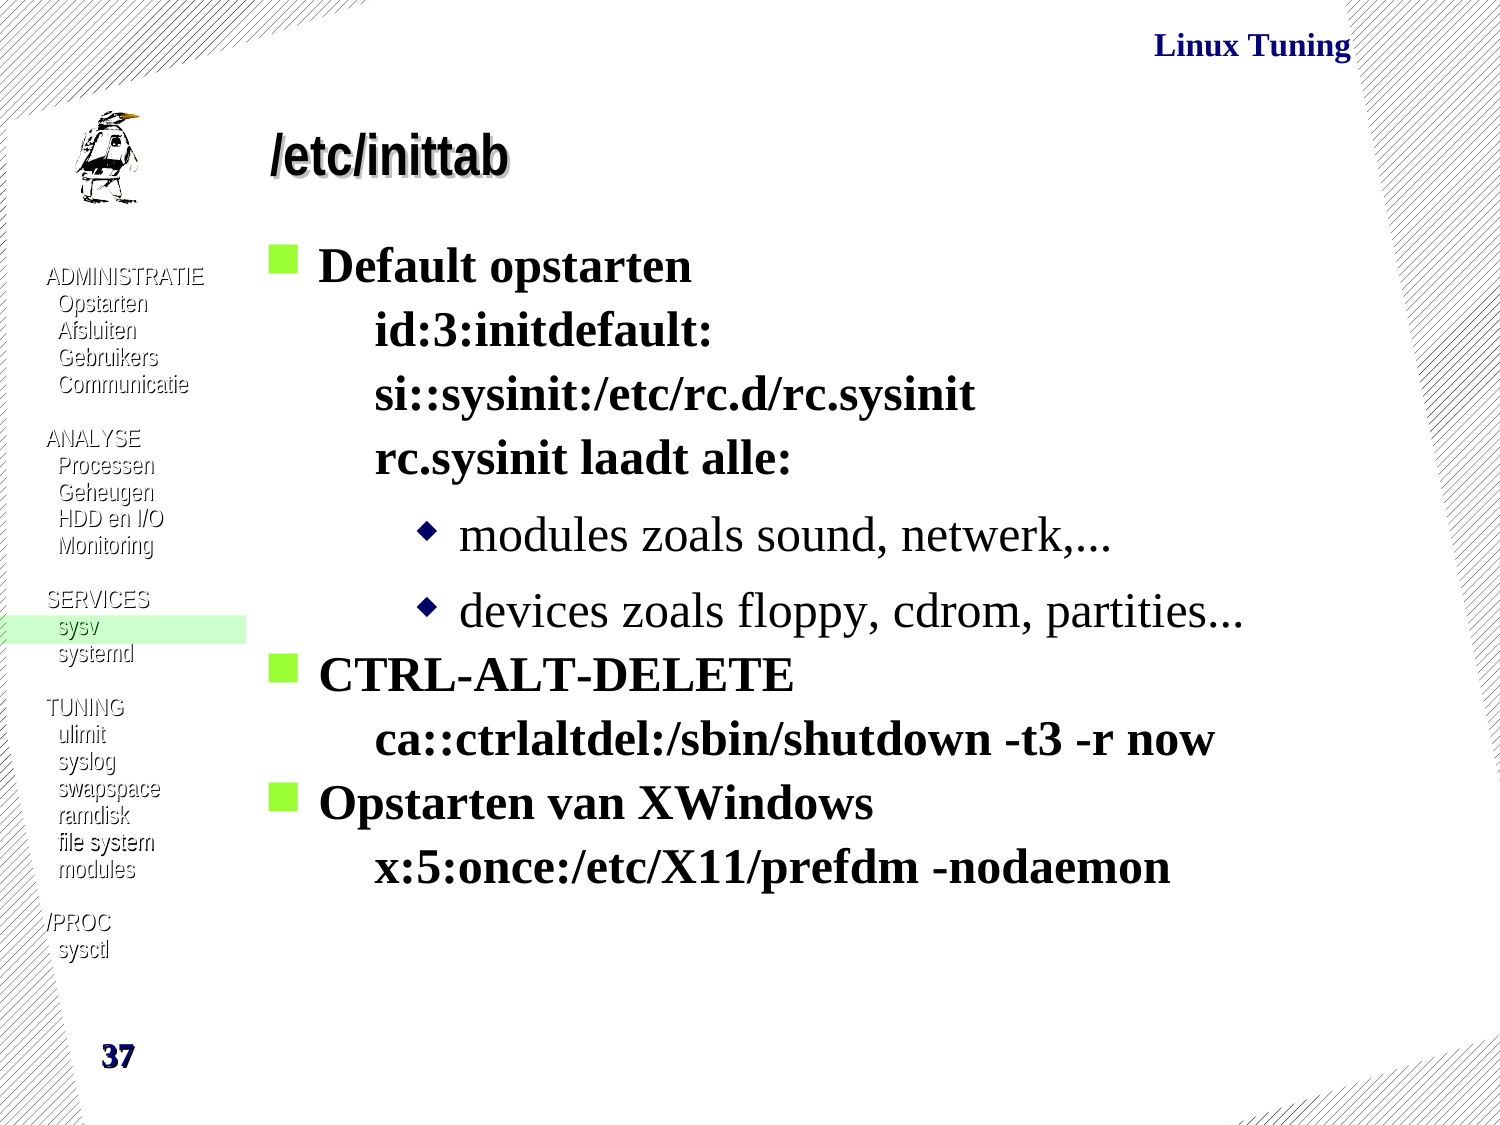

# /etc/inittab
Default opstarten
id:3:initdefault:
si::sysinit:/etc/rc.d/rc.sysinit
rc.sysinit laadt alle:
modules zoals sound, netwerk,...
devices zoals floppy, cdrom, partities...
CTRL-ALT-DELETE
ca::ctrlaltdel:/sbin/shutdown -t3 -r now
Opstarten van XWindows
x:5:once:/etc/X11/prefdm -nodaemon